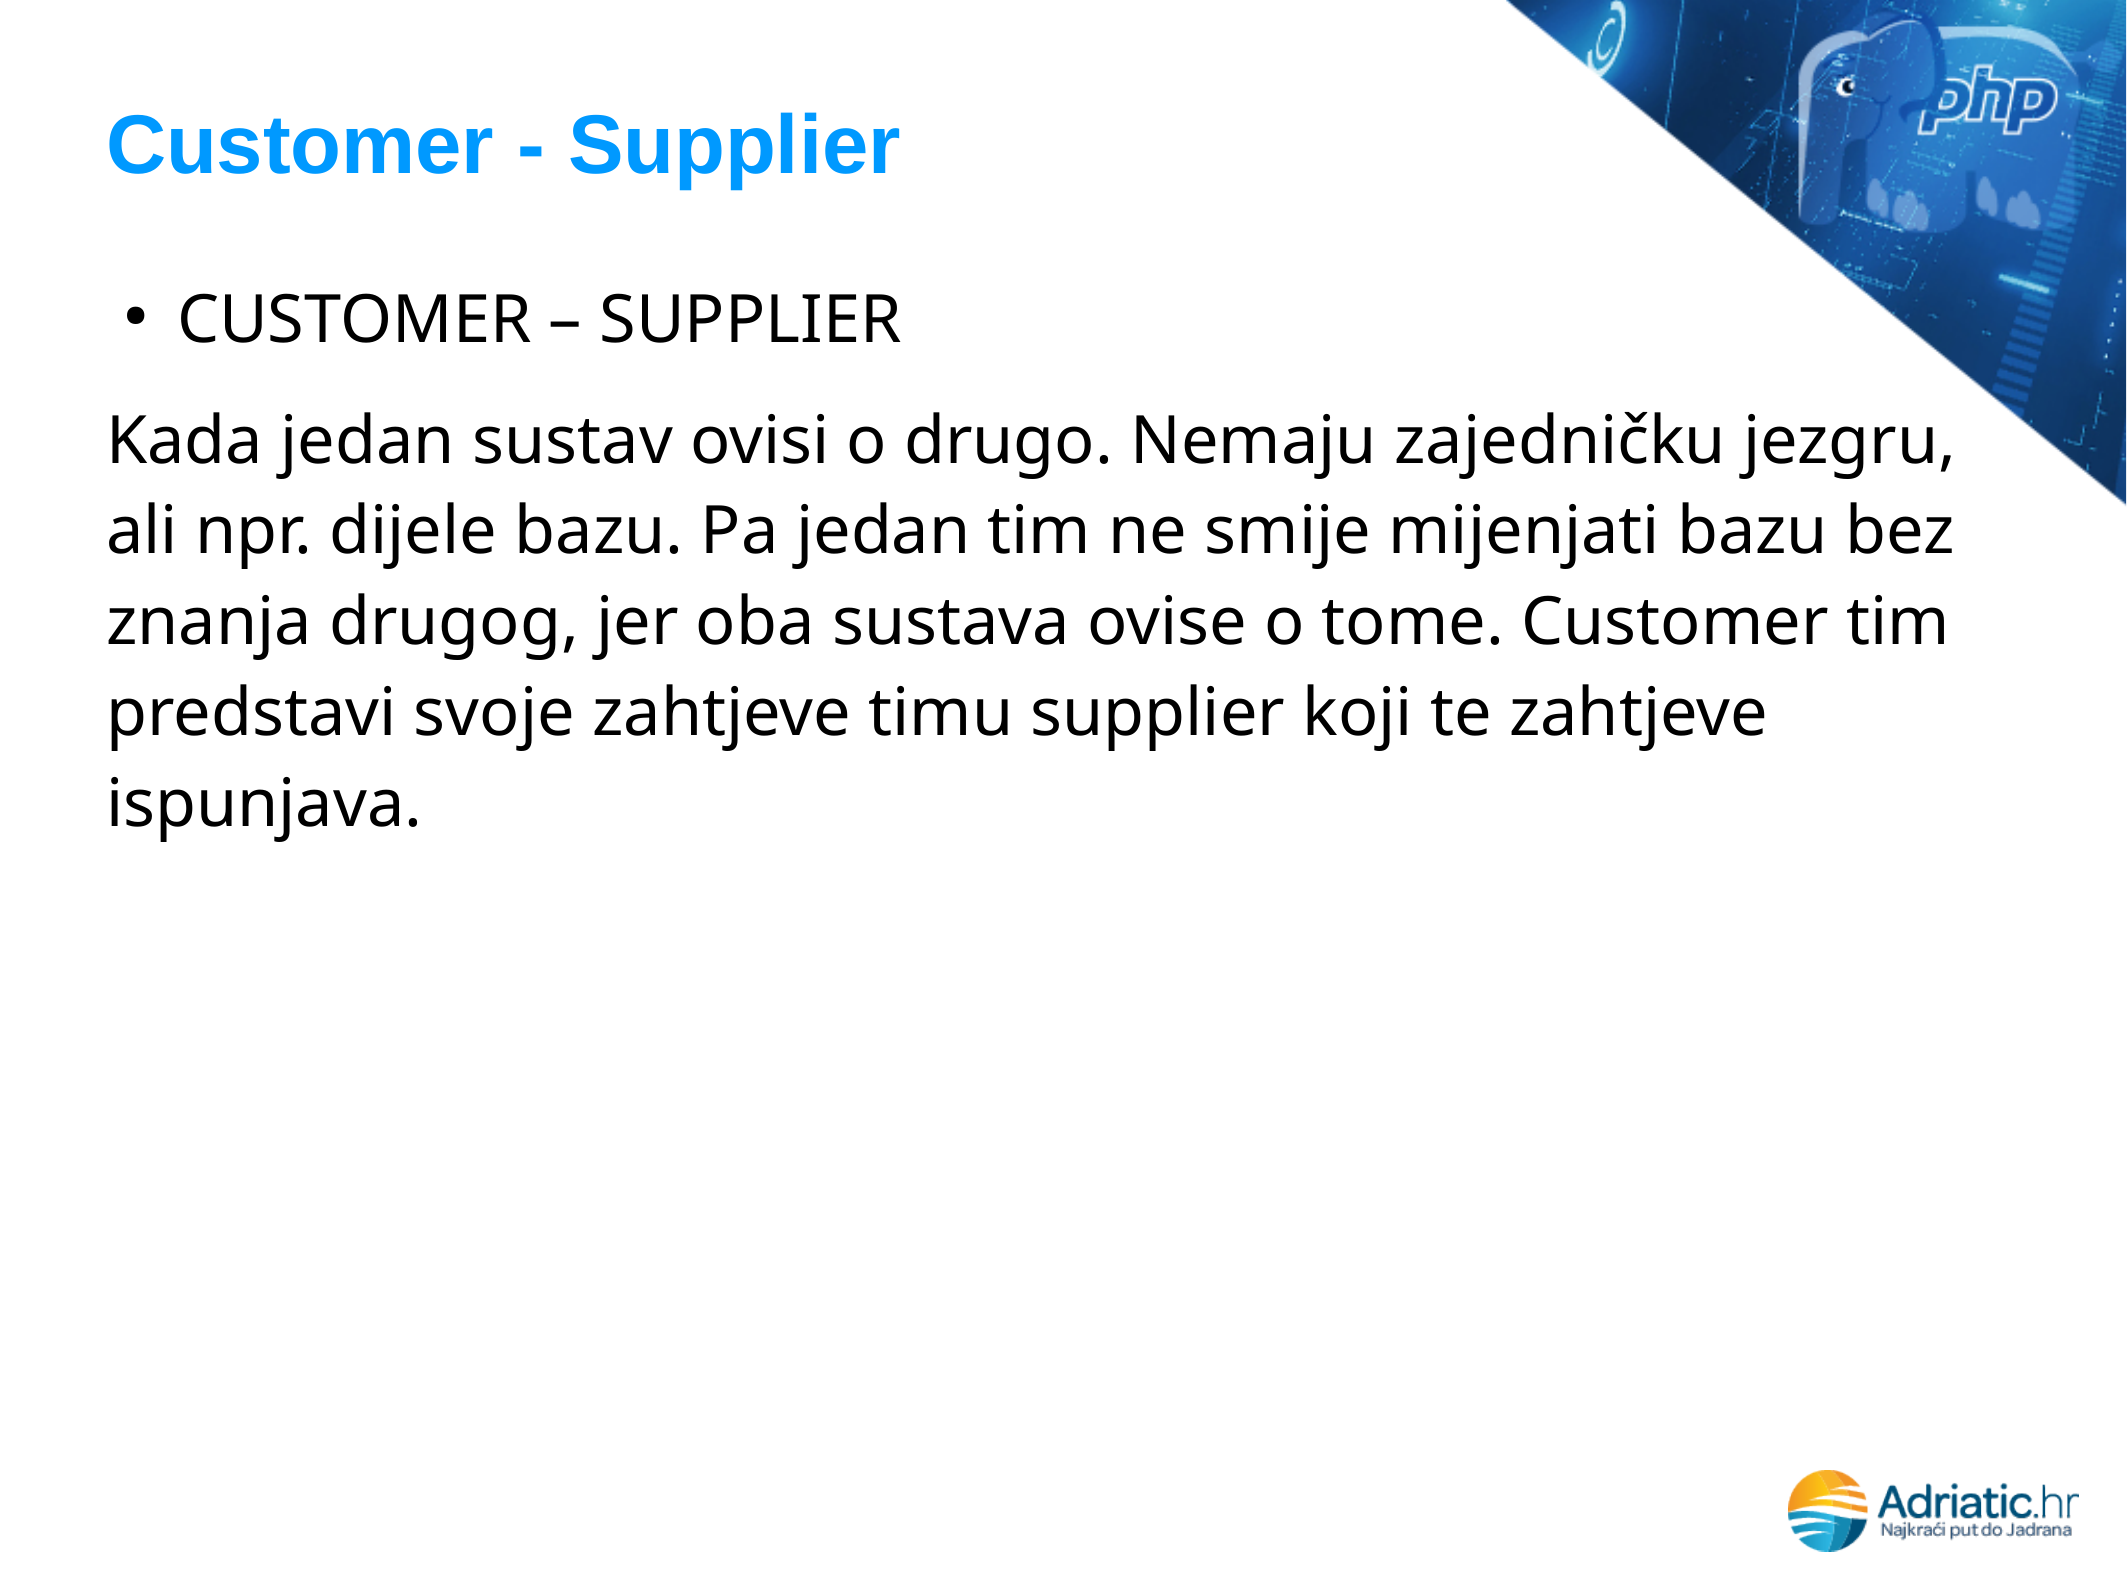

# Customer - Supplier
CUSTOMER – SUPPLIER
Kada jedan sustav ovisi o drugo. Nemaju zajedničku jezgru, ali npr. dijele bazu. Pa jedan tim ne smije mijenjati bazu bez znanja drugog, jer oba sustava ovise o tome. Customer tim predstavi svoje zahtjeve timu supplier koji te zahtjeve ispunjava.